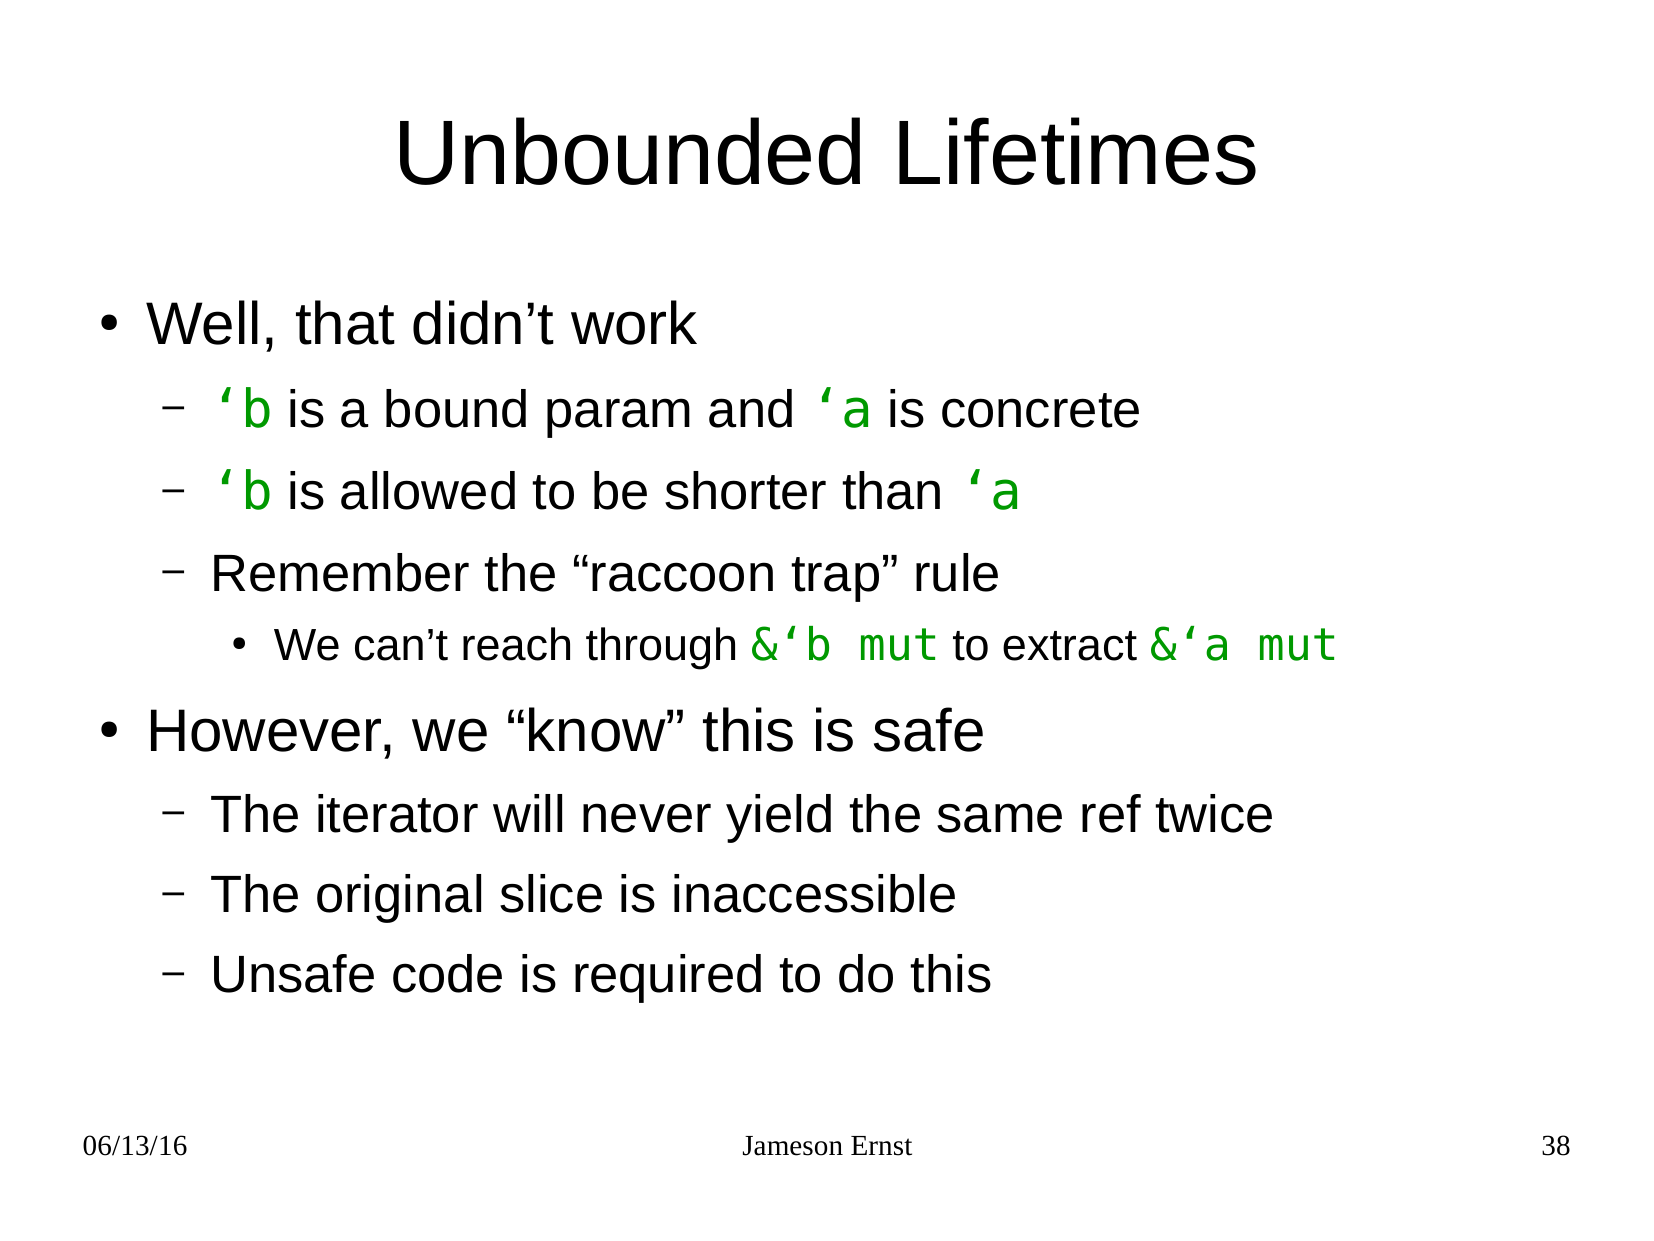

# Unbounded Lifetimes
Well, that didn’t work
‘b is a bound param and ‘a is concrete
‘b is allowed to be shorter than ‘a
Remember the “raccoon trap” rule
We can’t reach through &‘b mut to extract &‘a mut
However, we “know” this is safe
The iterator will never yield the same ref twice
The original slice is inaccessible
Unsafe code is required to do this
06/13/16
Jameson Ernst
38